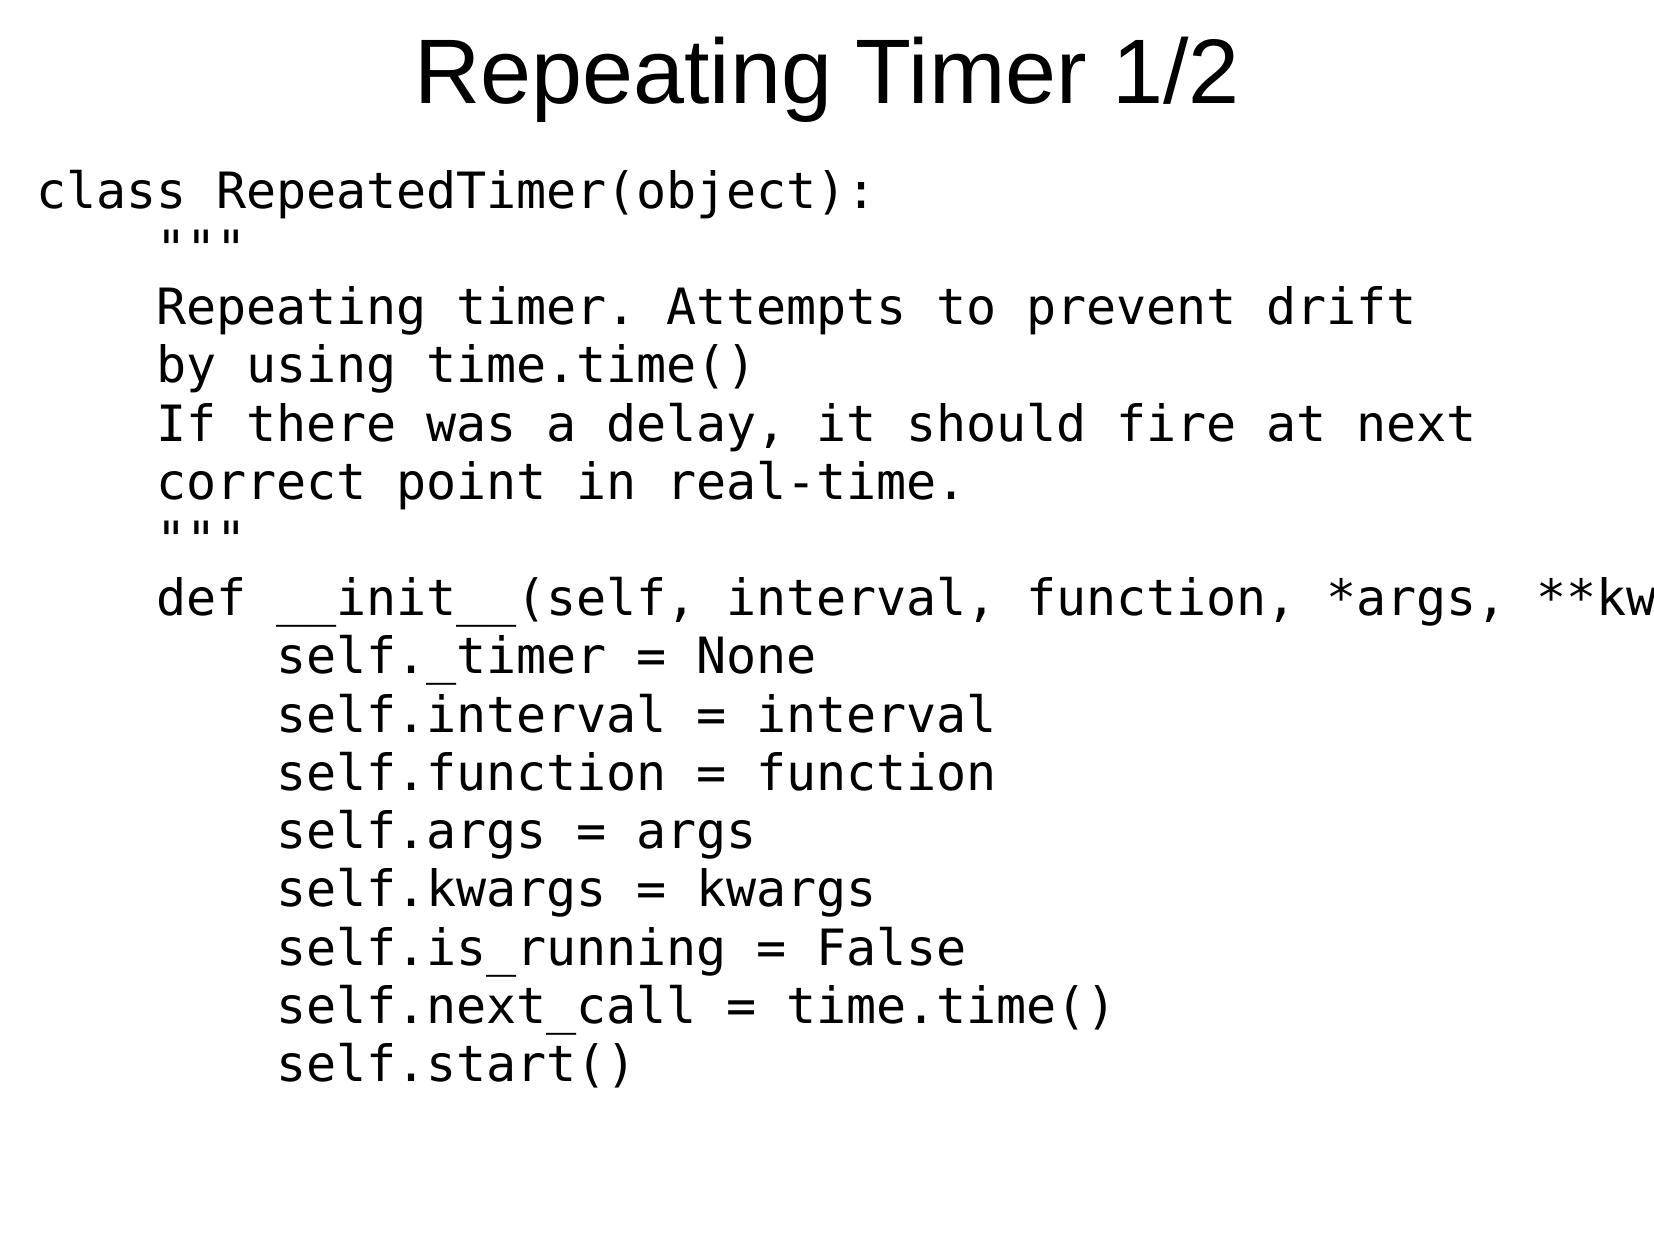

# Repeating Timer 1/2
class RepeatedTimer(object):
 """
 Repeating timer. Attempts to prevent drift
 by using time.time()
 If there was a delay, it should fire at next
 correct point in real-time.
 """
 def __init__(self, interval, function, *args, **kwargs):
 self._timer = None
 self.interval = interval
 self.function = function
 self.args = args
 self.kwargs = kwargs
 self.is_running = False
 self.next_call = time.time()
 self.start()